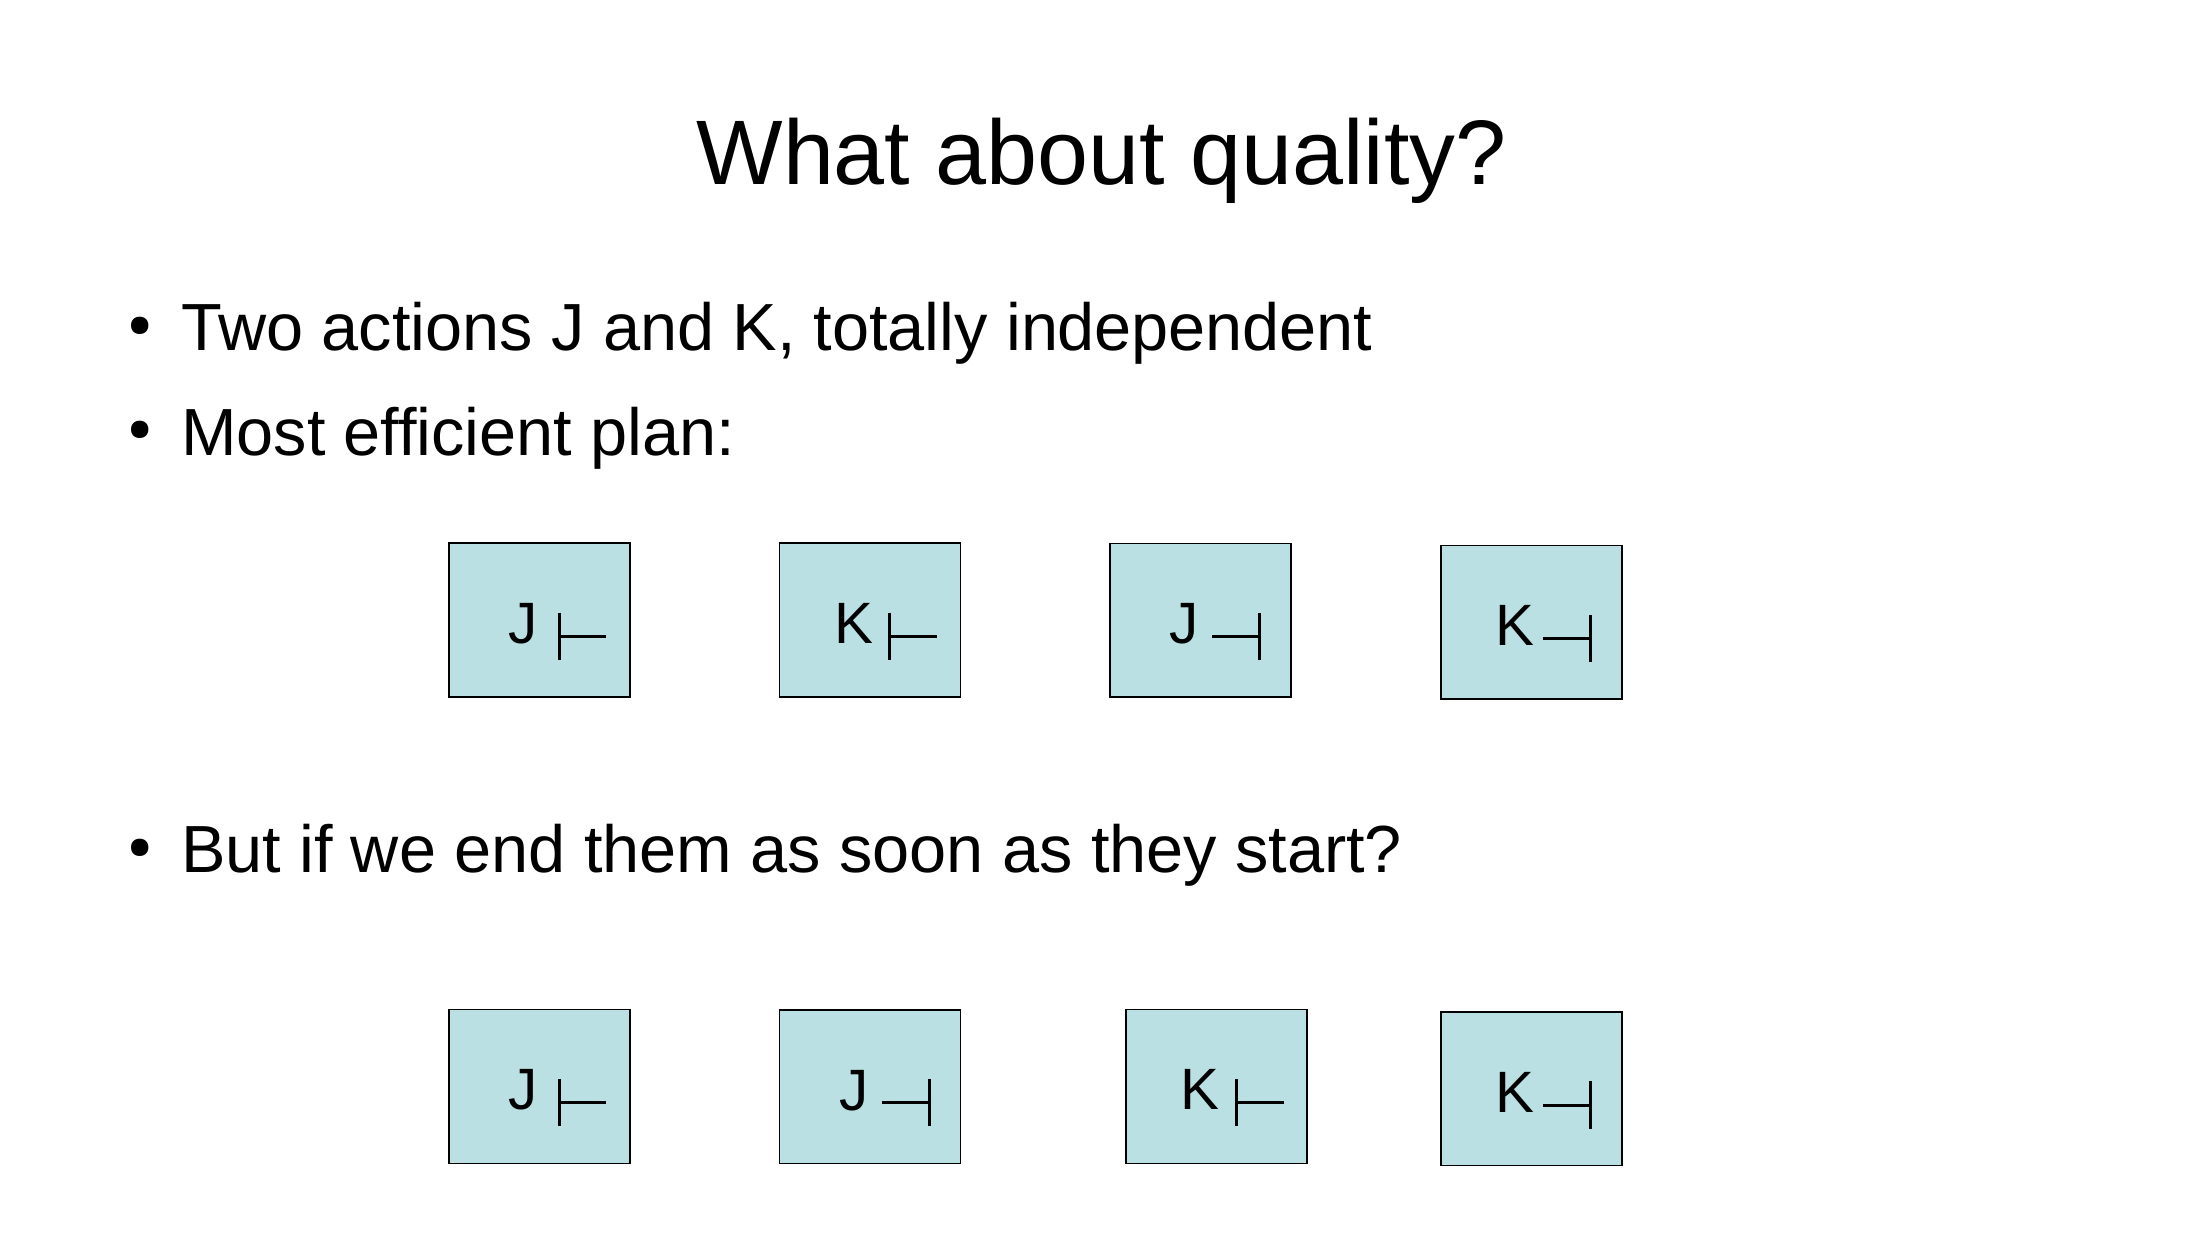

# What about quality?
Two actions J and K, totally independent
Most efficient plan:
But if we end them as soon as they start?
A
J
K
J
K
A
J
K
J
K